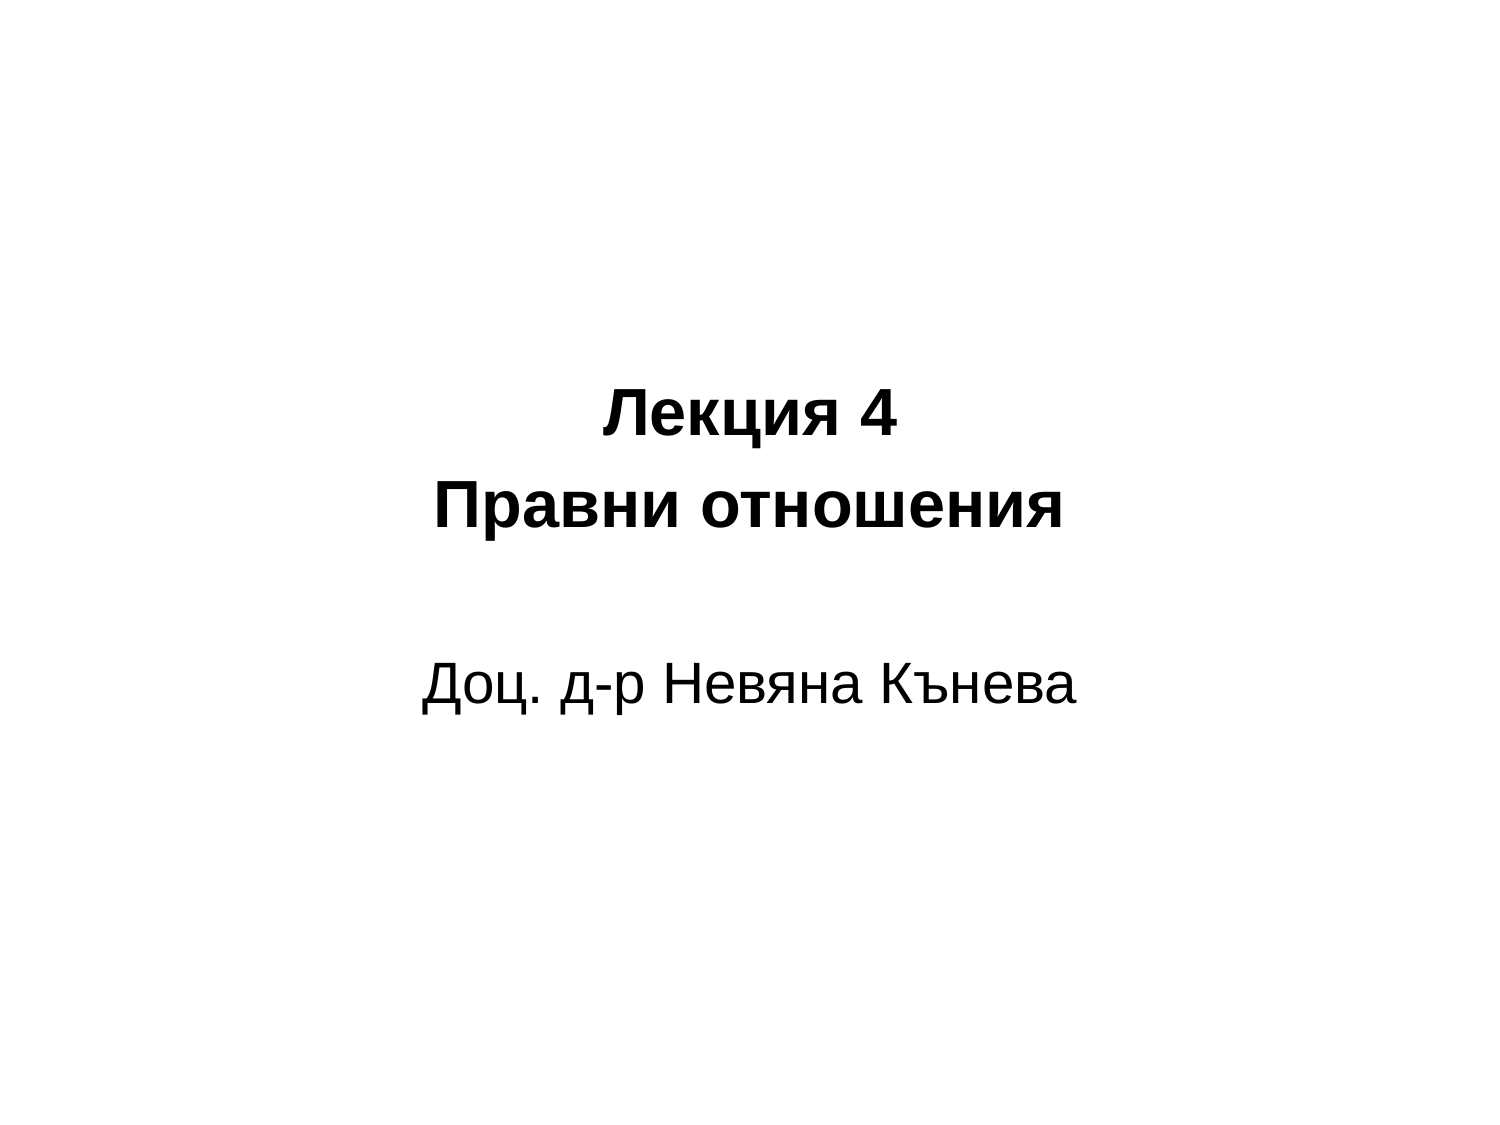

# Лекция 4 Правни отношения
Доц. д-р Невяна Кънева